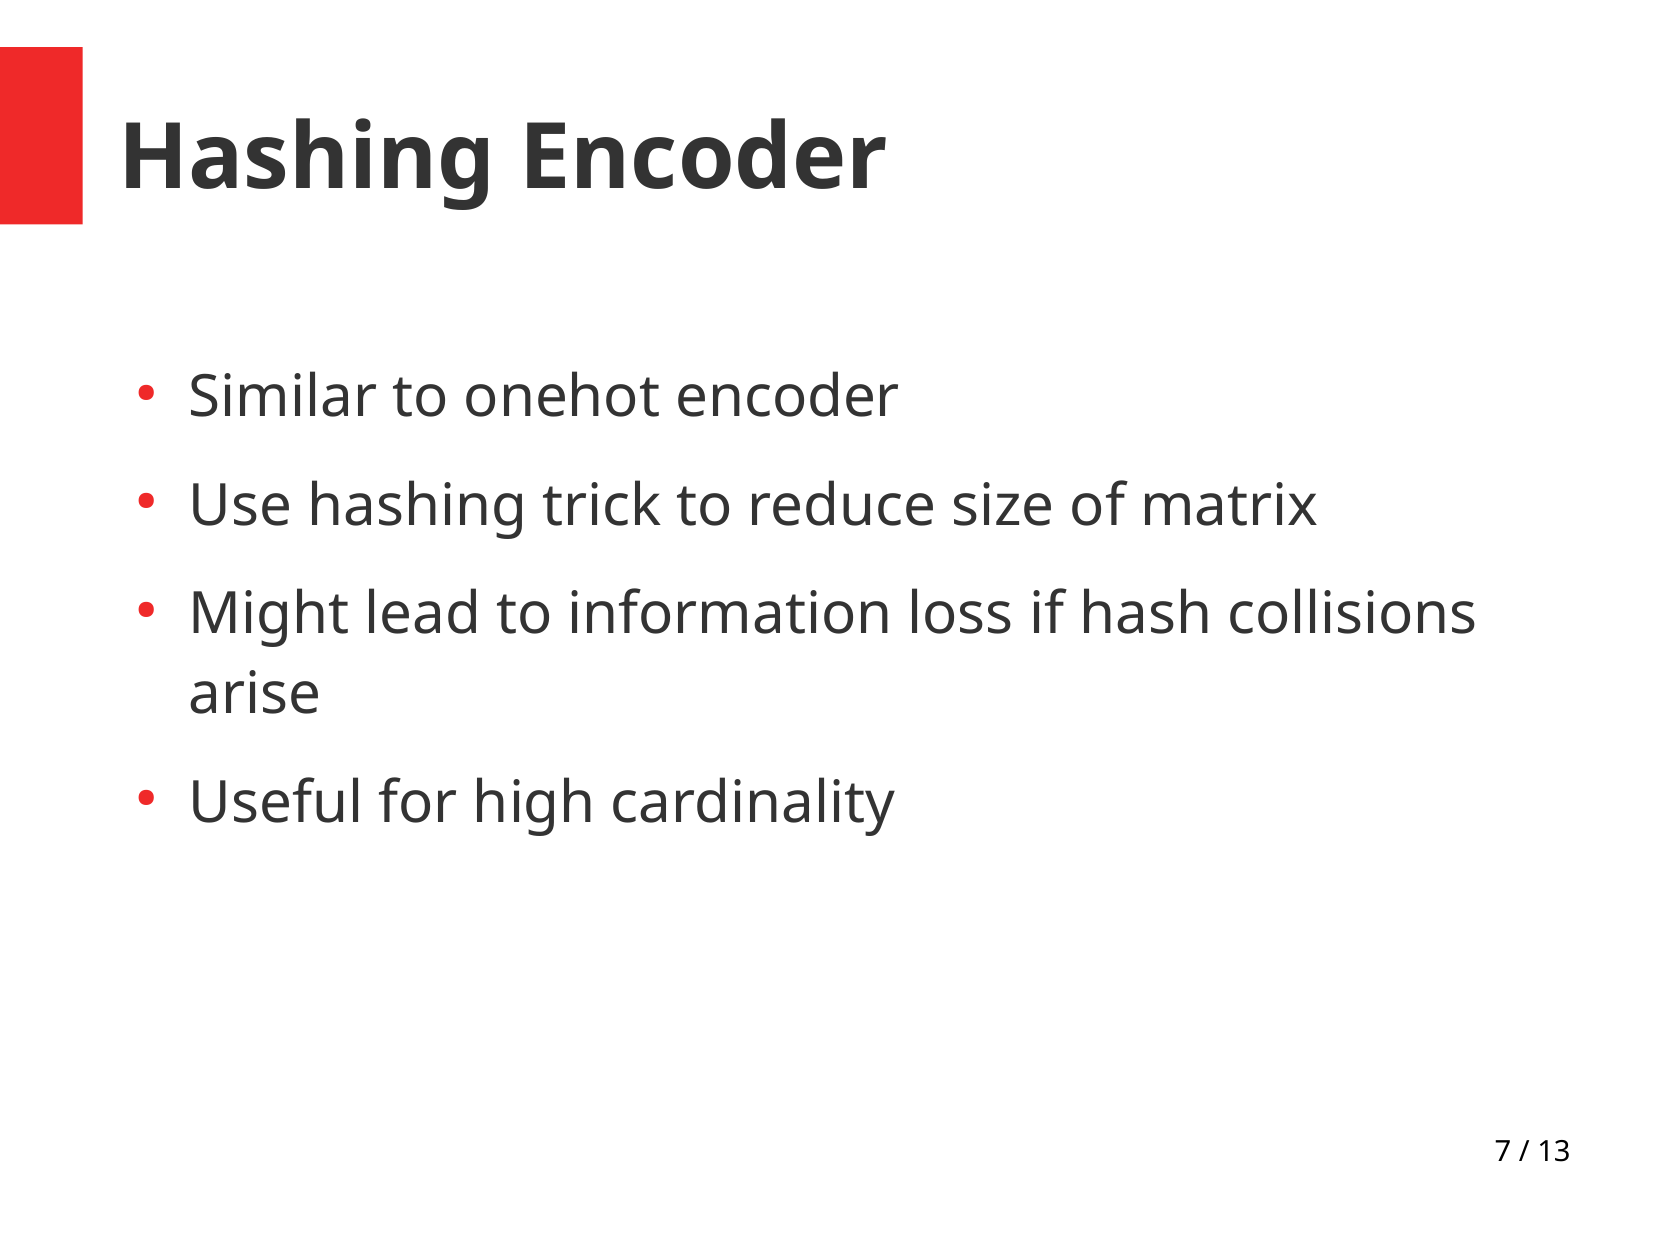

# Hashing Encoder
Similar to onehot encoder
Use hashing trick to reduce size of matrix
Might lead to information loss if hash collisions arise
Useful for high cardinality
7